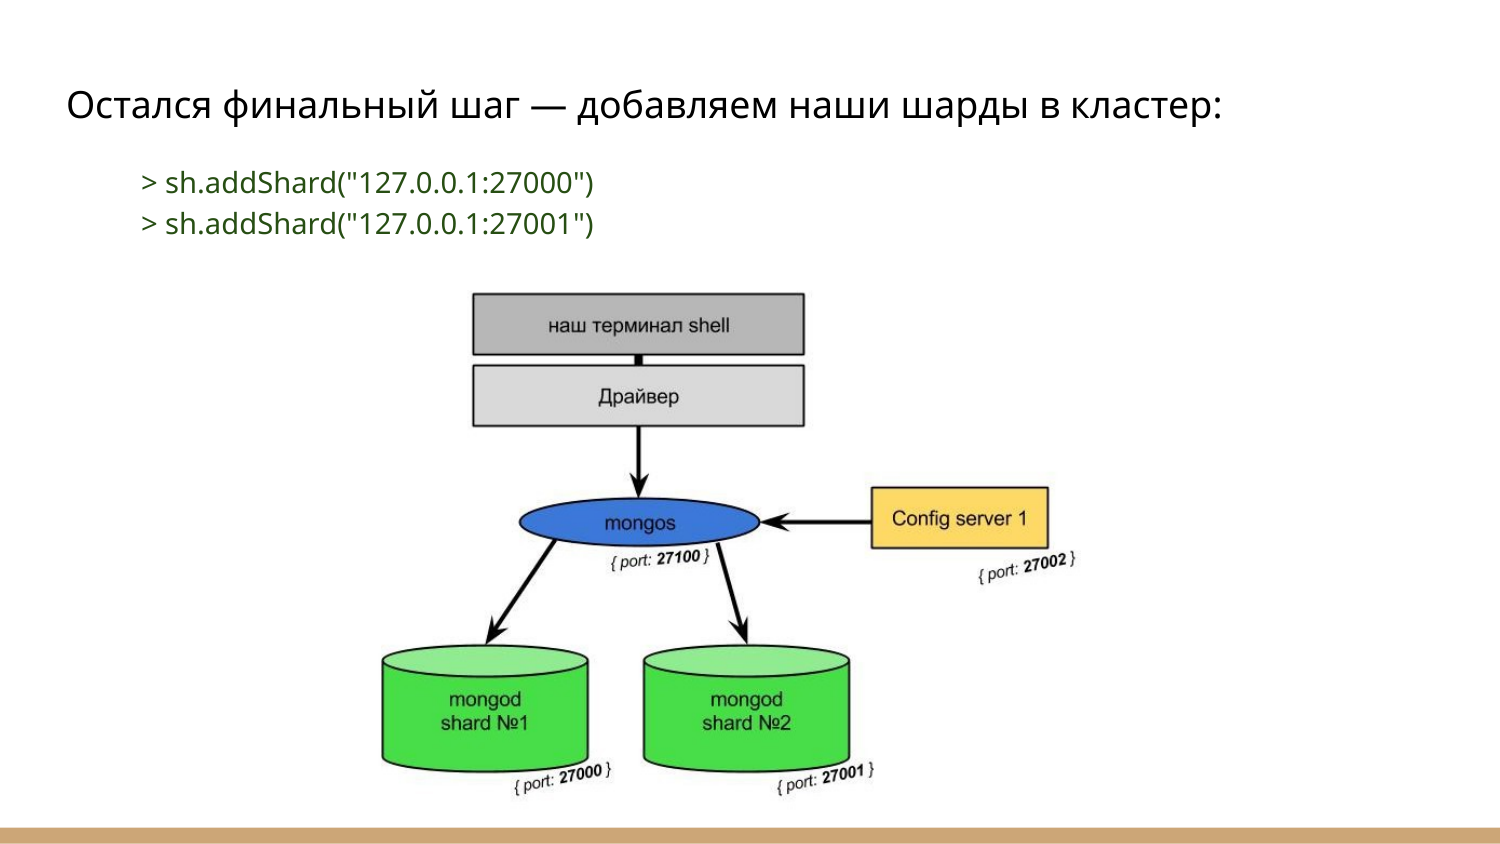

# Остался финальный шаг — добавляем наши шарды в кластер:
> sh.addShard("127.0.0.1:27000")
> sh.addShard("127.0.0.1:27001")